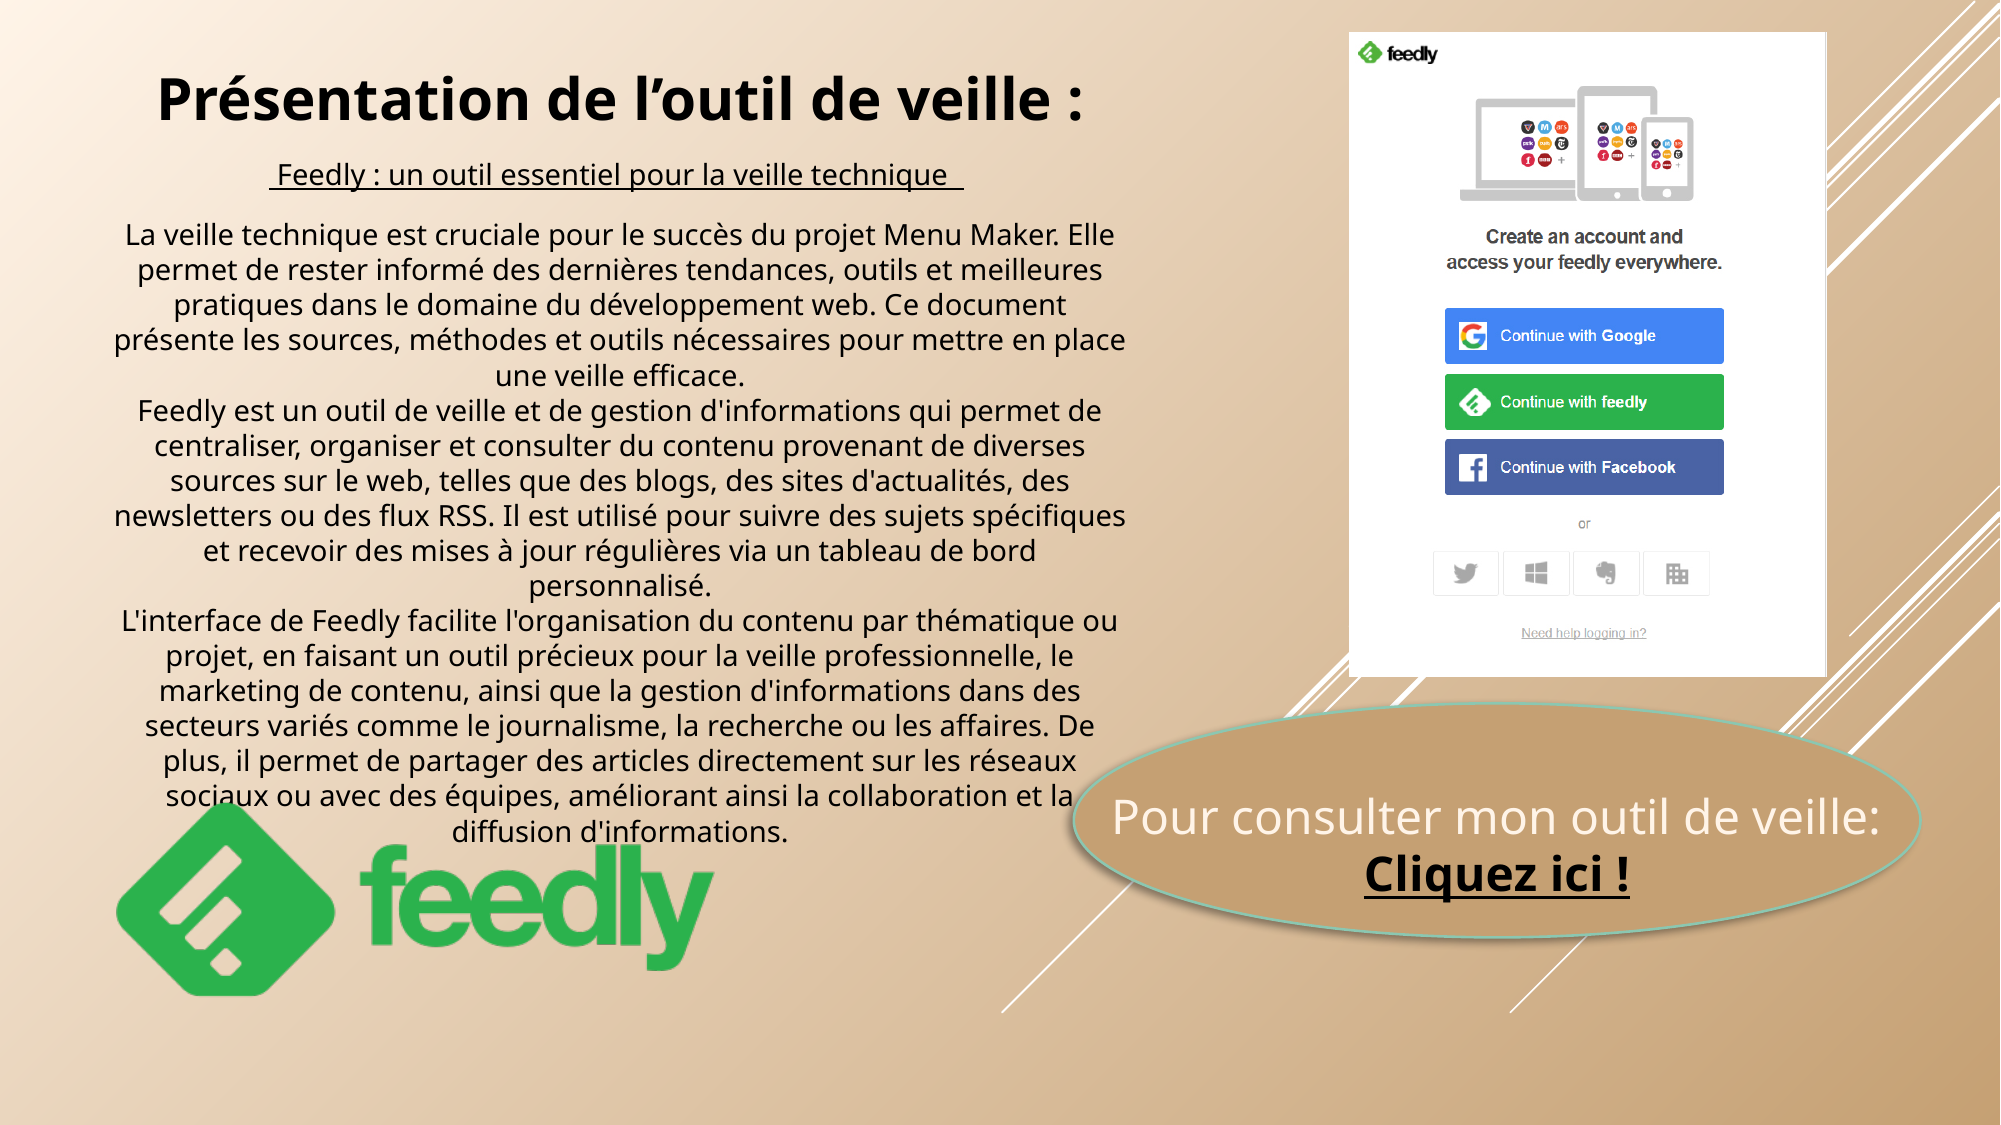

# Présentation de l’outil de veille : Feedly : un outil essentiel pour la veille technique La veille technique est cruciale pour le succès du projet Menu Maker. Elle permet de rester informé des dernières tendances, outils et meilleures pratiques dans le domaine du développement web. Ce document présente les sources, méthodes et outils nécessaires pour mettre en place une veille efficace. Feedly est un outil de veille et de gestion d'informations qui permet de centraliser, organiser et consulter du contenu provenant de diverses sources sur le web, telles que des blogs, des sites d'actualités, des newsletters ou des flux RSS. Il est utilisé pour suivre des sujets spécifiques et recevoir des mises à jour régulières via un tableau de bord personnalisé. L'interface de Feedly facilite l'organisation du contenu par thématique ou projet, en faisant un outil précieux pour la veille professionnelle, le marketing de contenu, ainsi que la gestion d'informations dans des secteurs variés comme le journalisme, la recherche ou les affaires. De plus, il permet de partager des articles directement sur les réseaux sociaux ou avec des équipes, améliorant ainsi la collaboration et la diffusion d'informations.
Curation de contenu
Pour consulter mon outil de veille:
Cliquez ici !